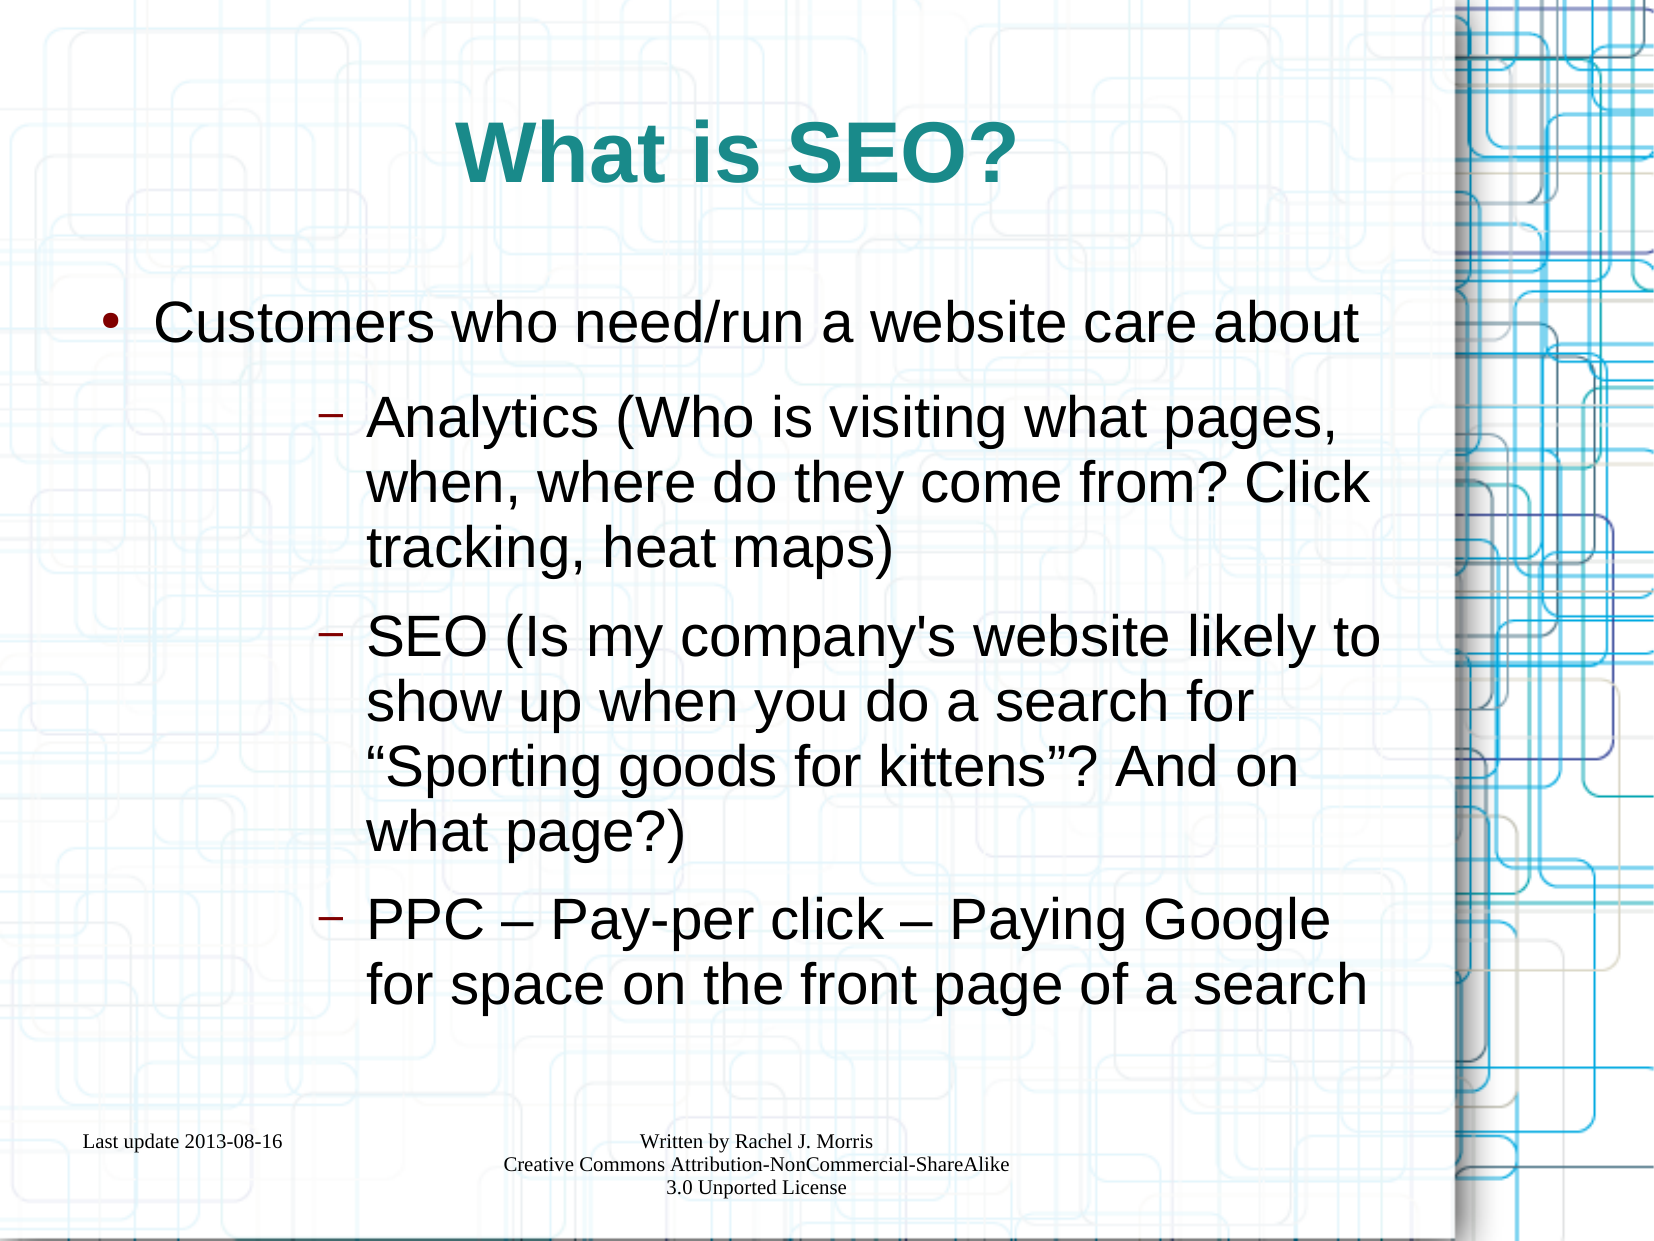

# What is SEO?
Customers who need/run a website care about
Analytics (Who is visiting what pages, when, where do they come from? Click tracking, heat maps)
SEO (Is my company's website likely to show up when you do a search for “Sporting goods for kittens”? And on what page?)
PPC – Pay-per click – Paying Google for space on the front page of a search